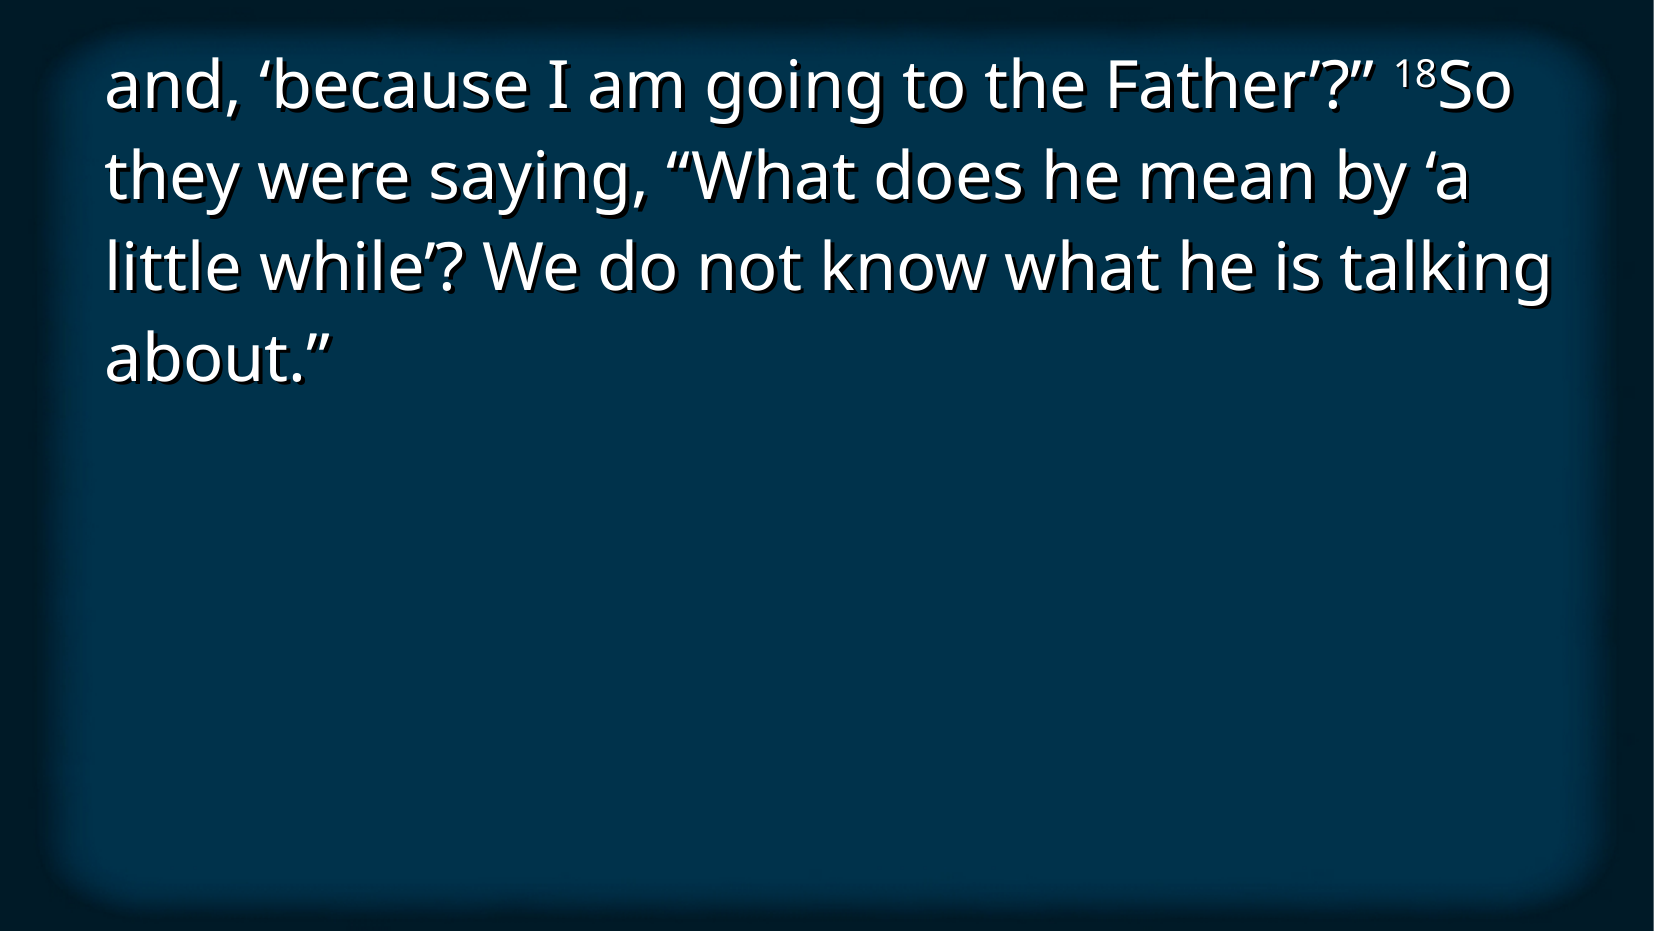

and, ‘because I am going to the Father’?” 18So they were saying, “What does he mean by ‘a little while’? We do not know what he is talking about.”